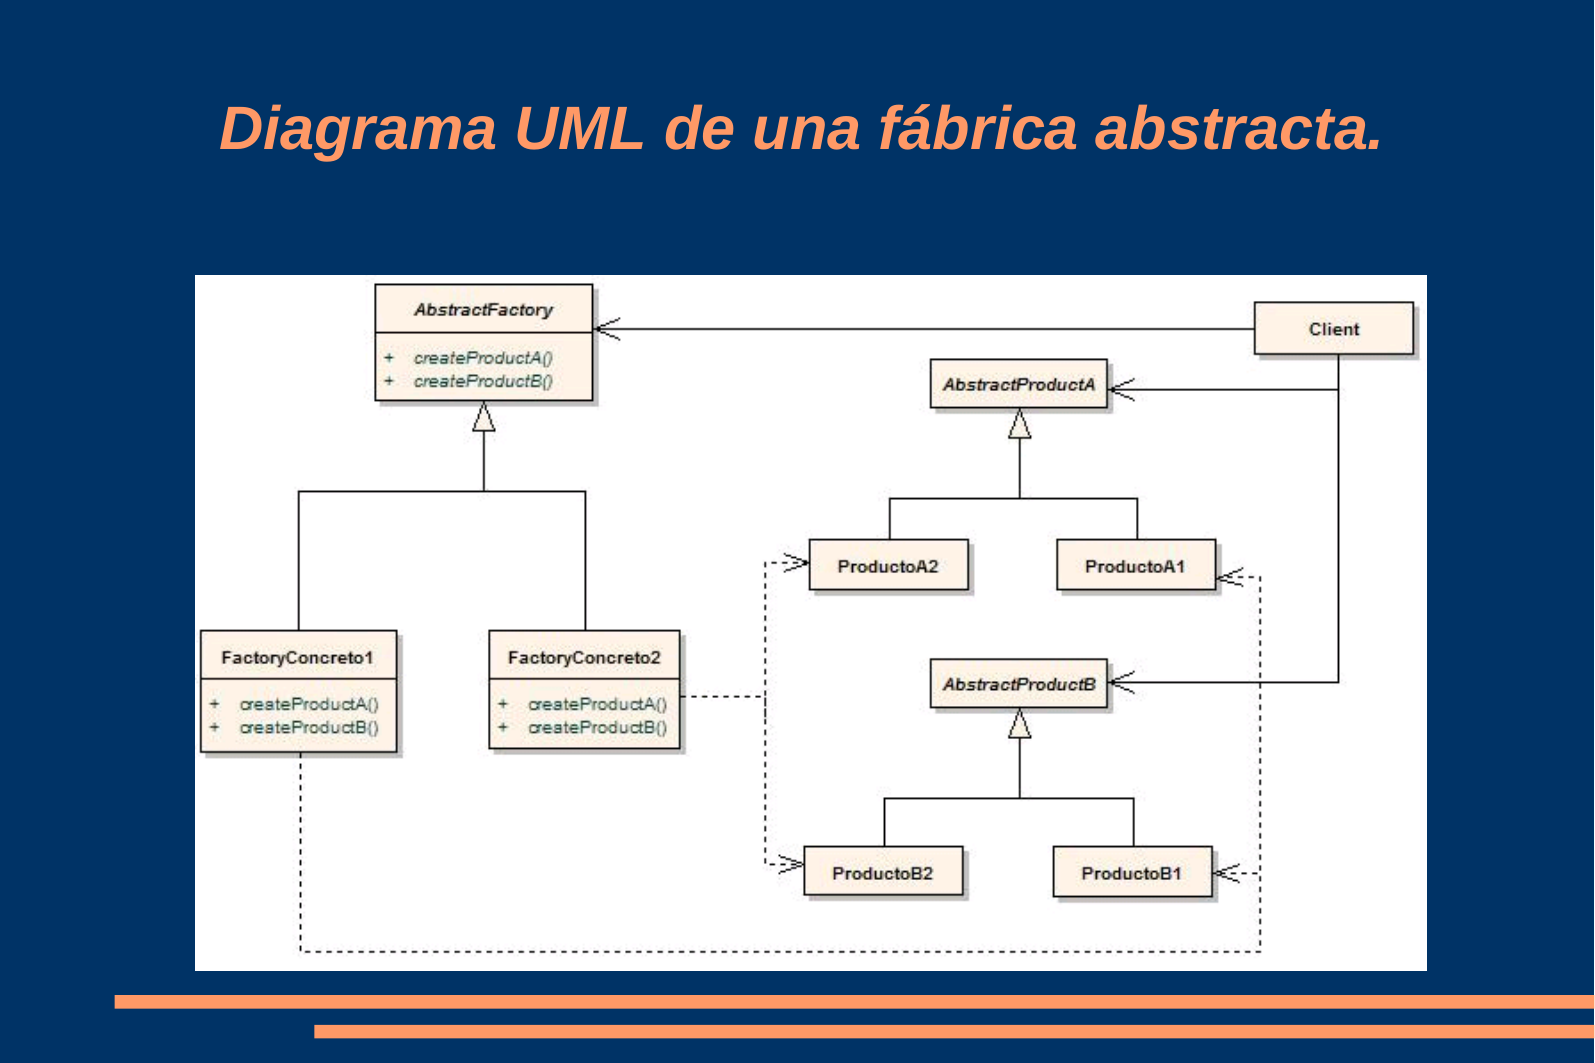

# Diagrama UML de una fábrica abstracta.